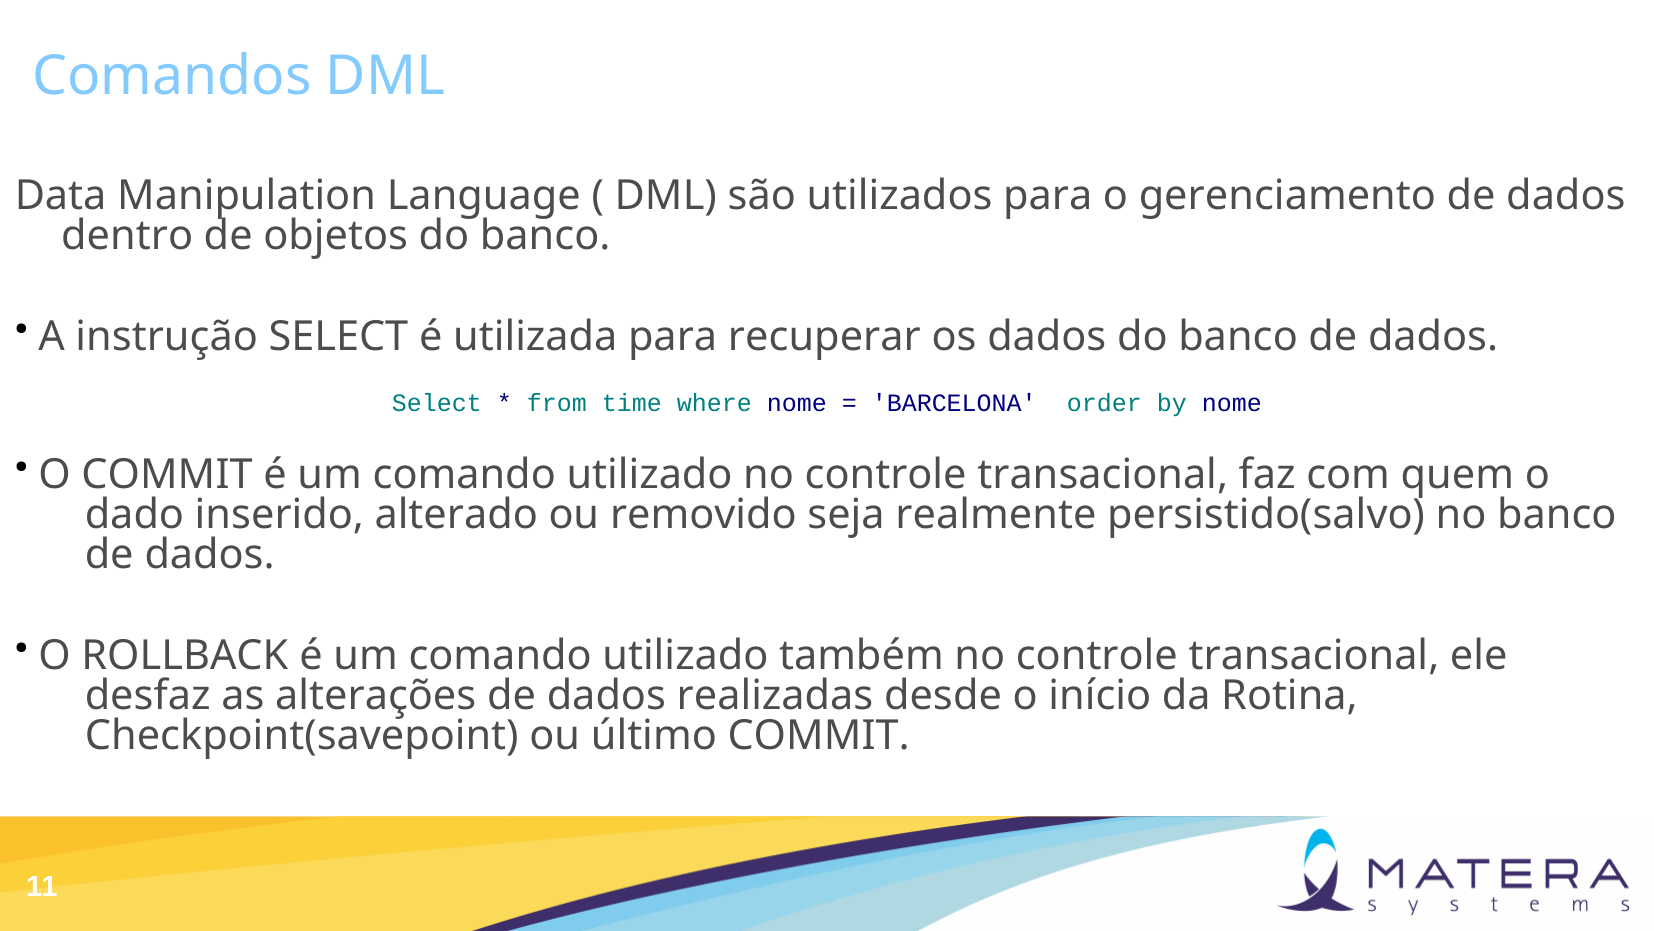

# Comandos DML
Data Manipulation Language ( DML) são utilizados para o gerenciamento de dados dentro de objetos do banco.
A instrução SELECT é utilizada para recuperar os dados do banco de dados.
Select * from time where nome = 'BARCELONA' order by nome
O COMMIT é um comando utilizado no controle transacional, faz com quem o dado inserido, alterado ou removido seja realmente persistido(salvo) no banco de dados.
O ROLLBACK é um comando utilizado também no controle transacional, ele desfaz as alterações de dados realizadas desde o início da Rotina, Checkpoint(savepoint) ou último COMMIT.